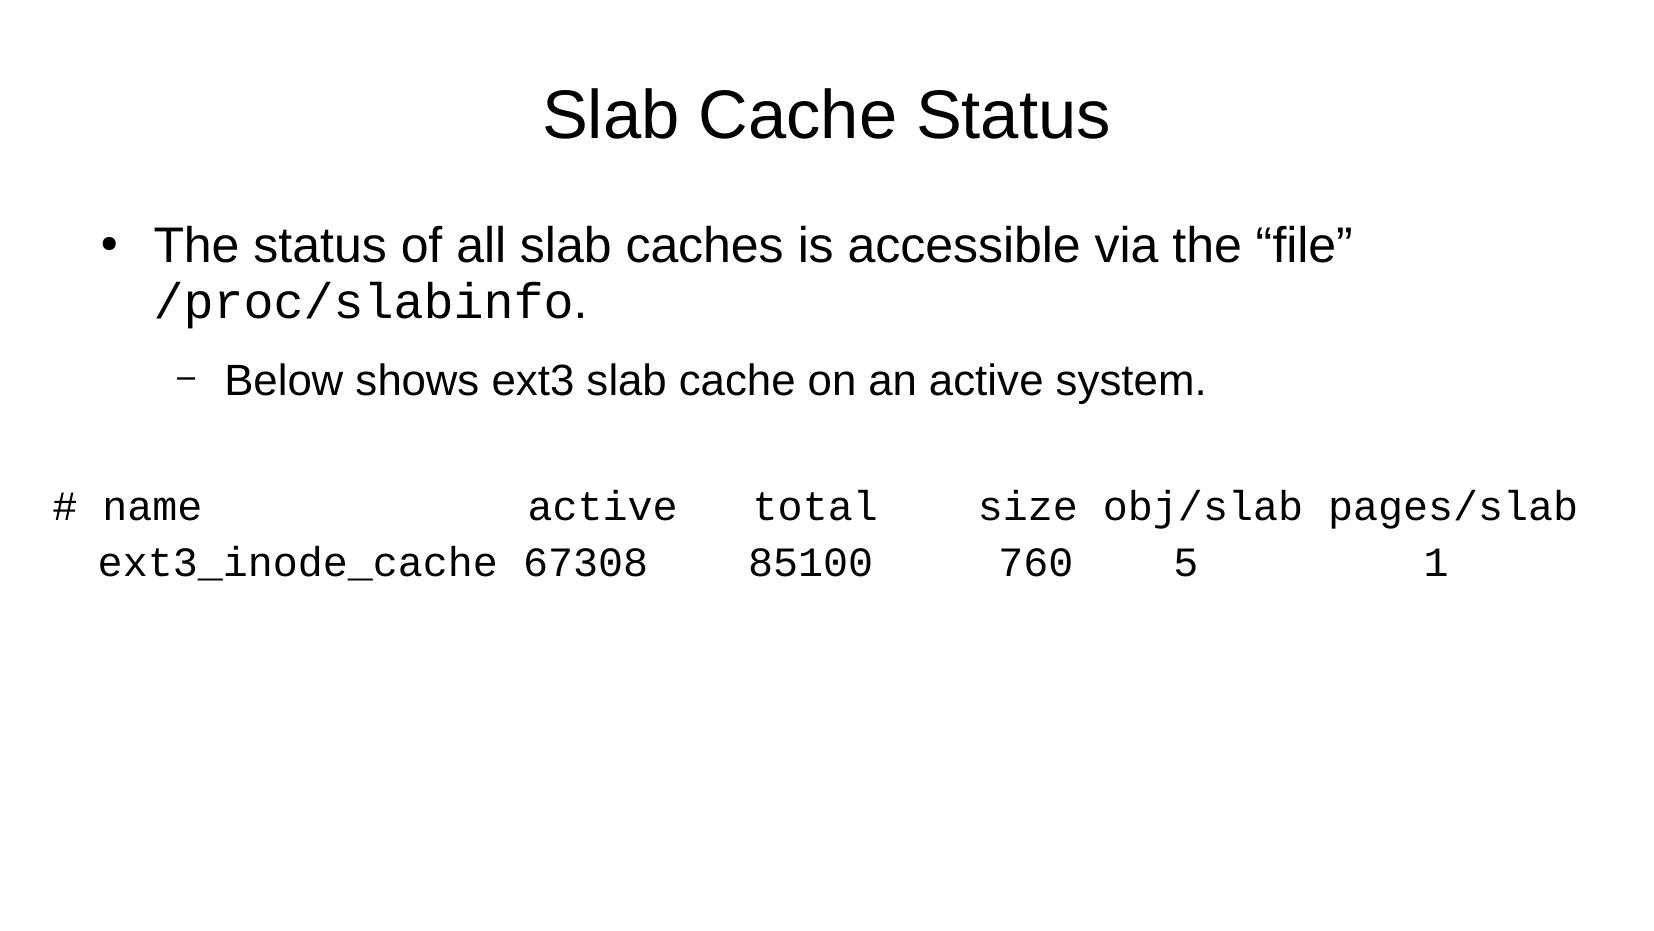

# Slab Cache Status
The status of all slab caches is accessible via the “file” /proc/slabinfo.
Below shows ext3 slab cache on an active system.
# name active total size obj/slab pages/slab
ext3_inode_cache 67308 85100 760 5 1